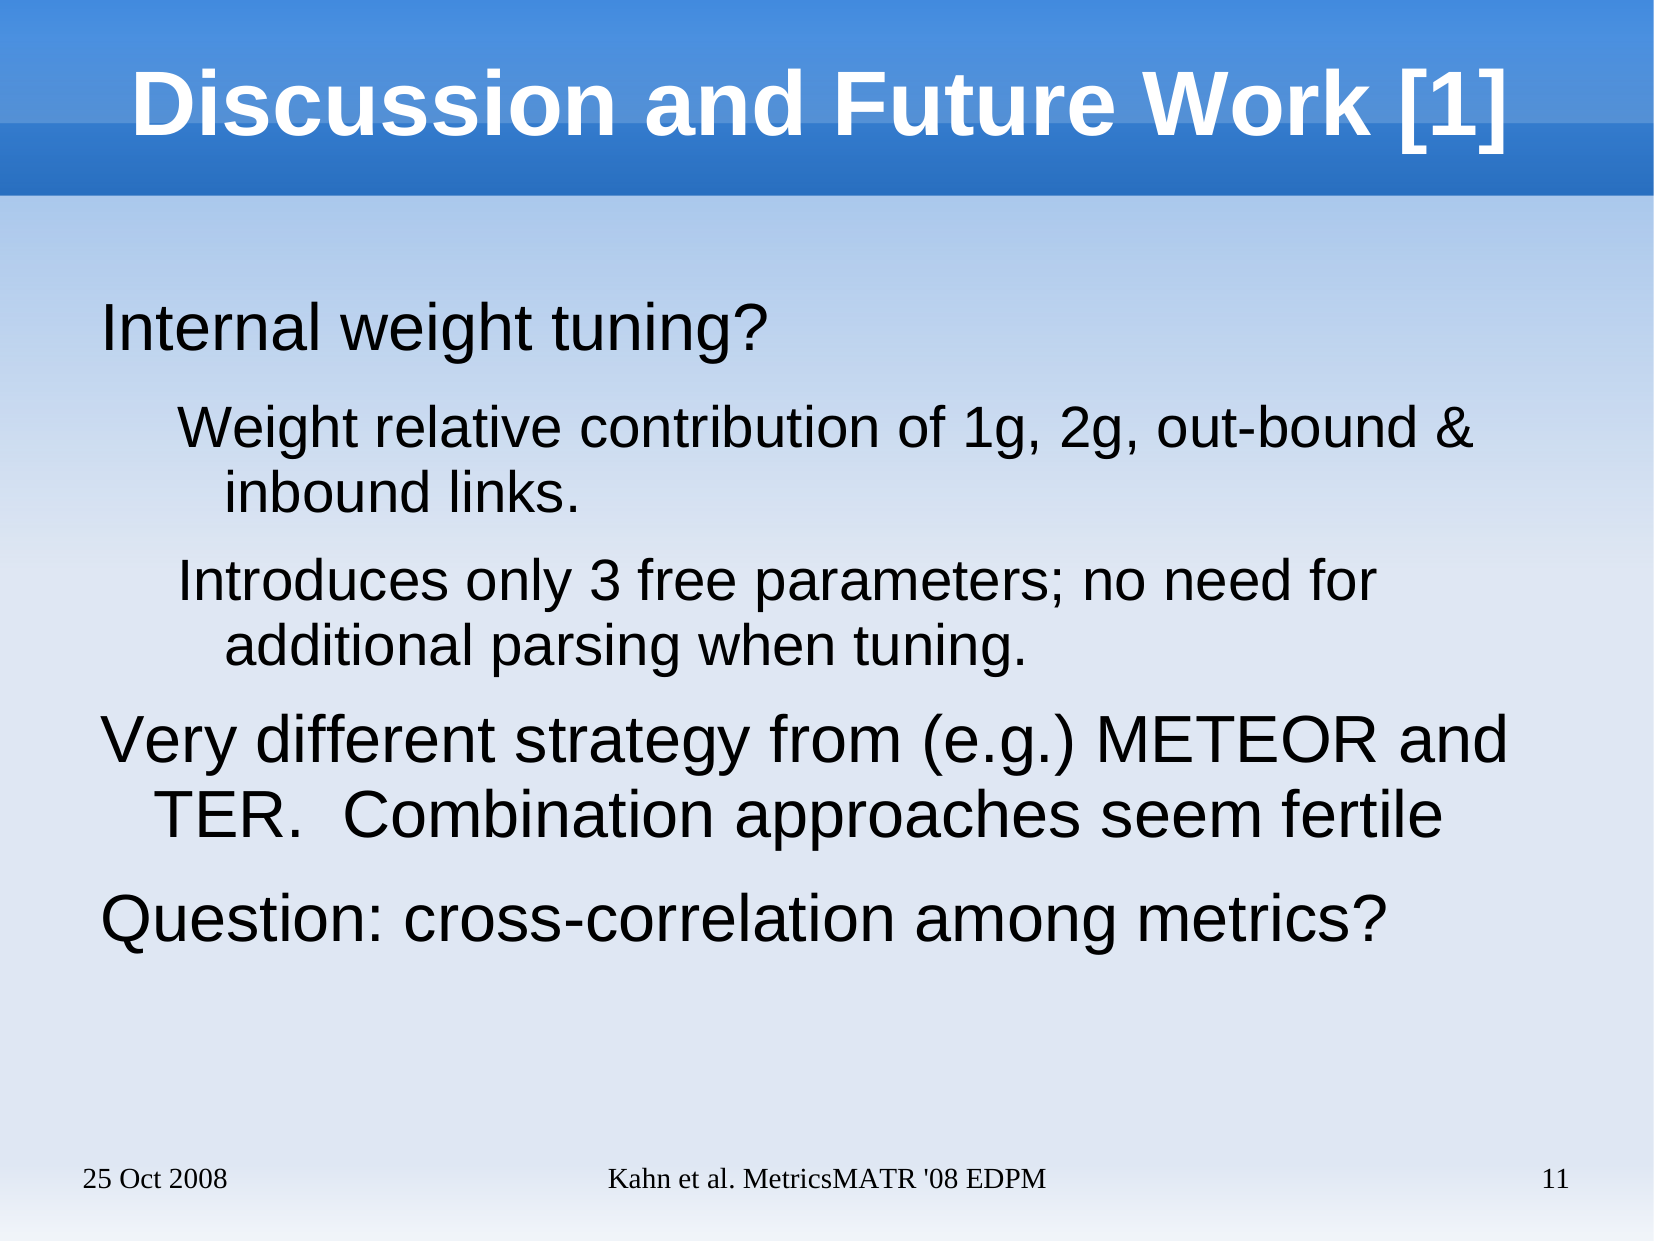

# Discussion and Future Work [1]
Internal weight tuning?
Weight relative contribution of 1g, 2g, out-bound & inbound links.
Introduces only 3 free parameters; no need for additional parsing when tuning.
Very different strategy from (e.g.) METEOR and TER. Combination approaches seem fertile
Question: cross-correlation among metrics?
25 Oct 2008
Kahn et al. MetricsMATR '08 EDPM
11